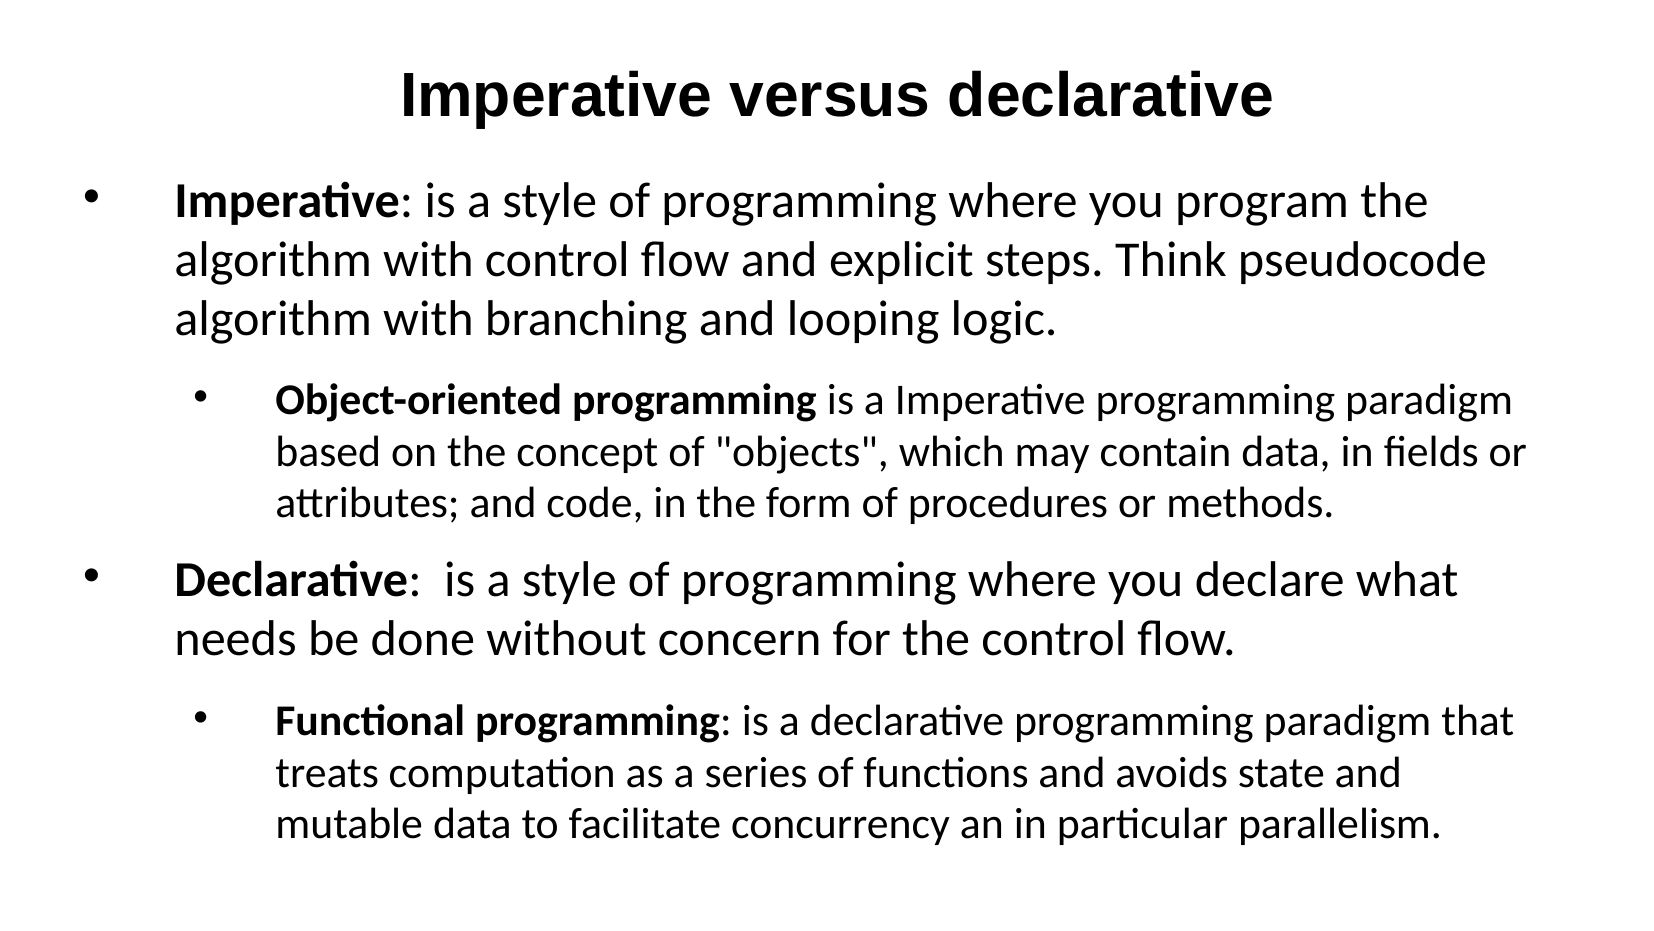

# Imperative versus declarative
Imperative: is a style of programming where you program the algorithm with control flow and explicit steps. Think pseudocode algorithm with branching and looping logic.
Object-oriented programming is a Imperative programming paradigm based on the concept of "objects", which may contain data, in fields or attributes; and code, in the form of procedures or methods.
Declarative: is a style of programming where you declare what needs be done without concern for the control flow.
Functional programming: is a declarative programming paradigm that treats computation as a series of functions and avoids state and mutable data to facilitate concurrency an in particular parallelism.